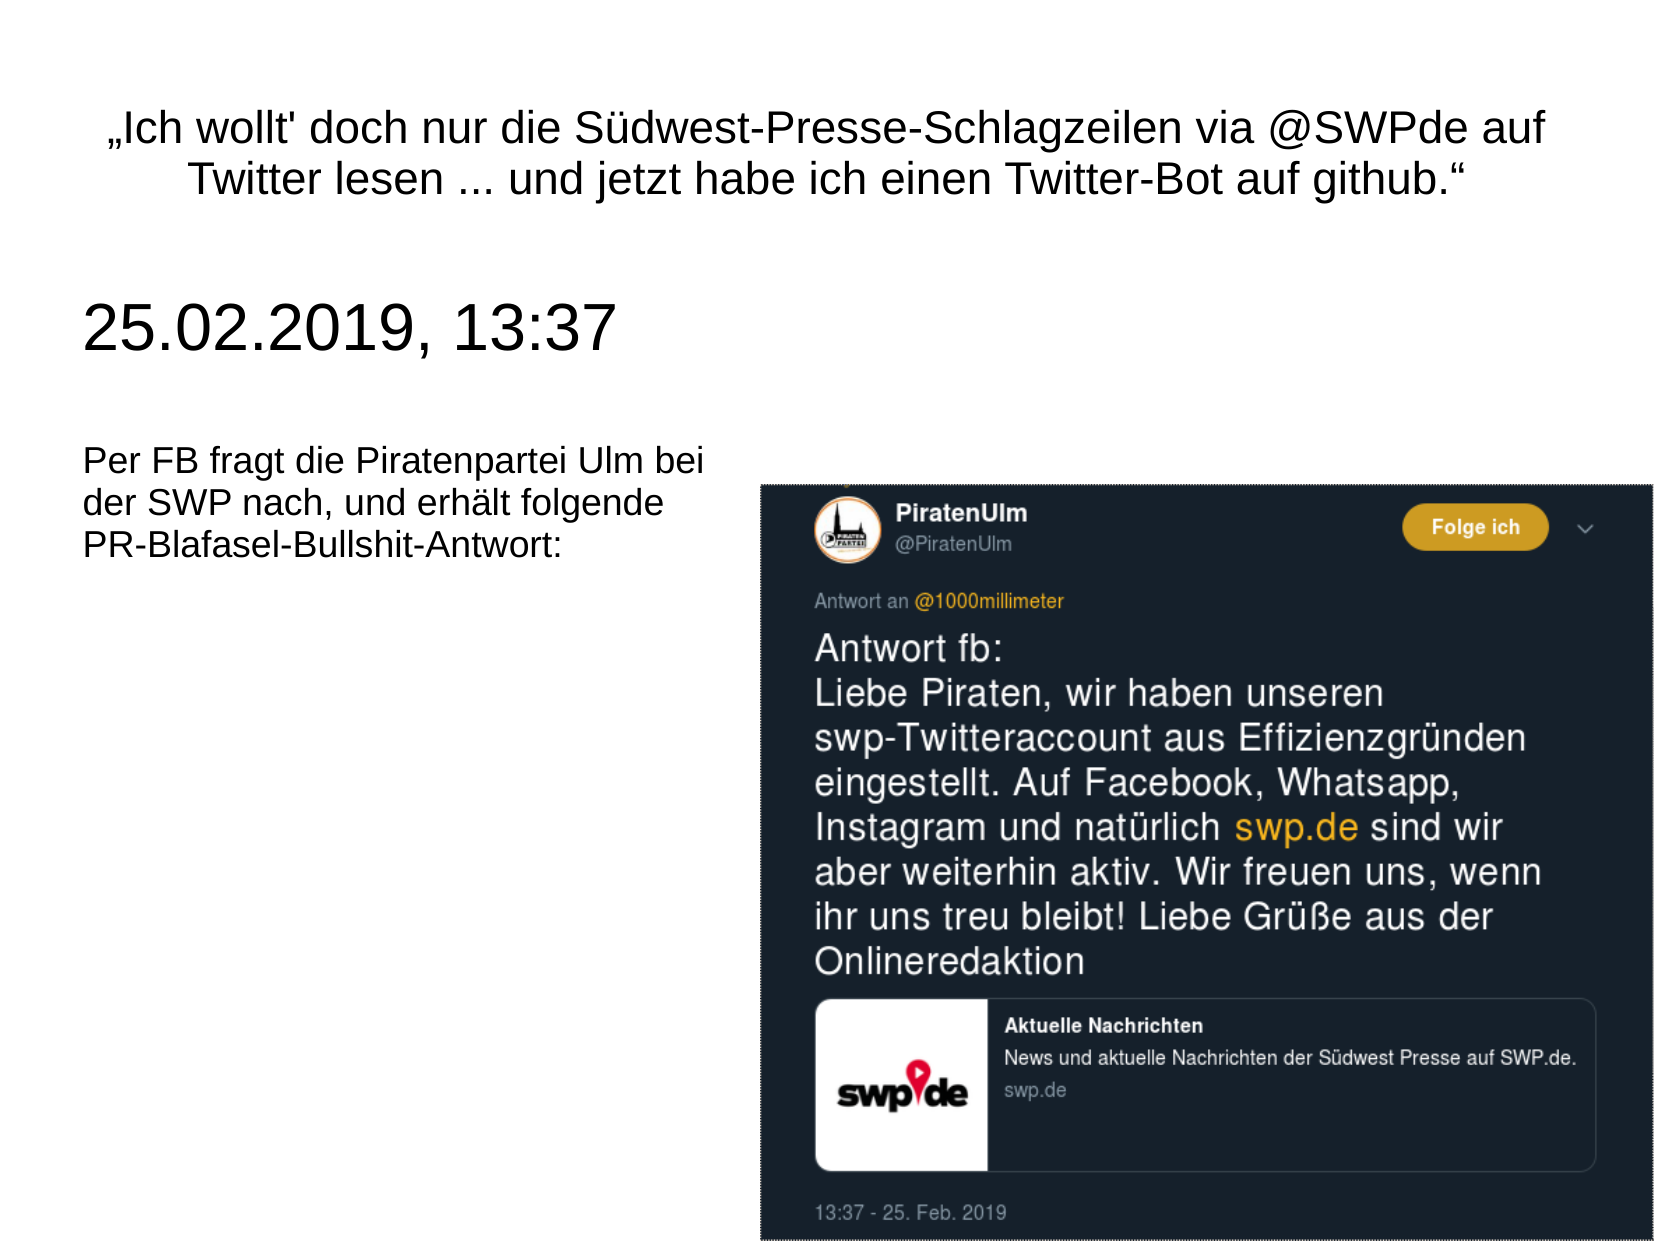

# „Ich wollt' doch nur die Südwest-Presse-Schlagzeilen via @SWPde auf Twitter lesen ... und jetzt habe ich einen Twitter-Bot auf github.“
25.02.2019, 13:37
Per FB fragt die Piratenpartei Ulm bei
der SWP nach, und erhält folgende
PR-Blafasel-Bullshit-Antwort: